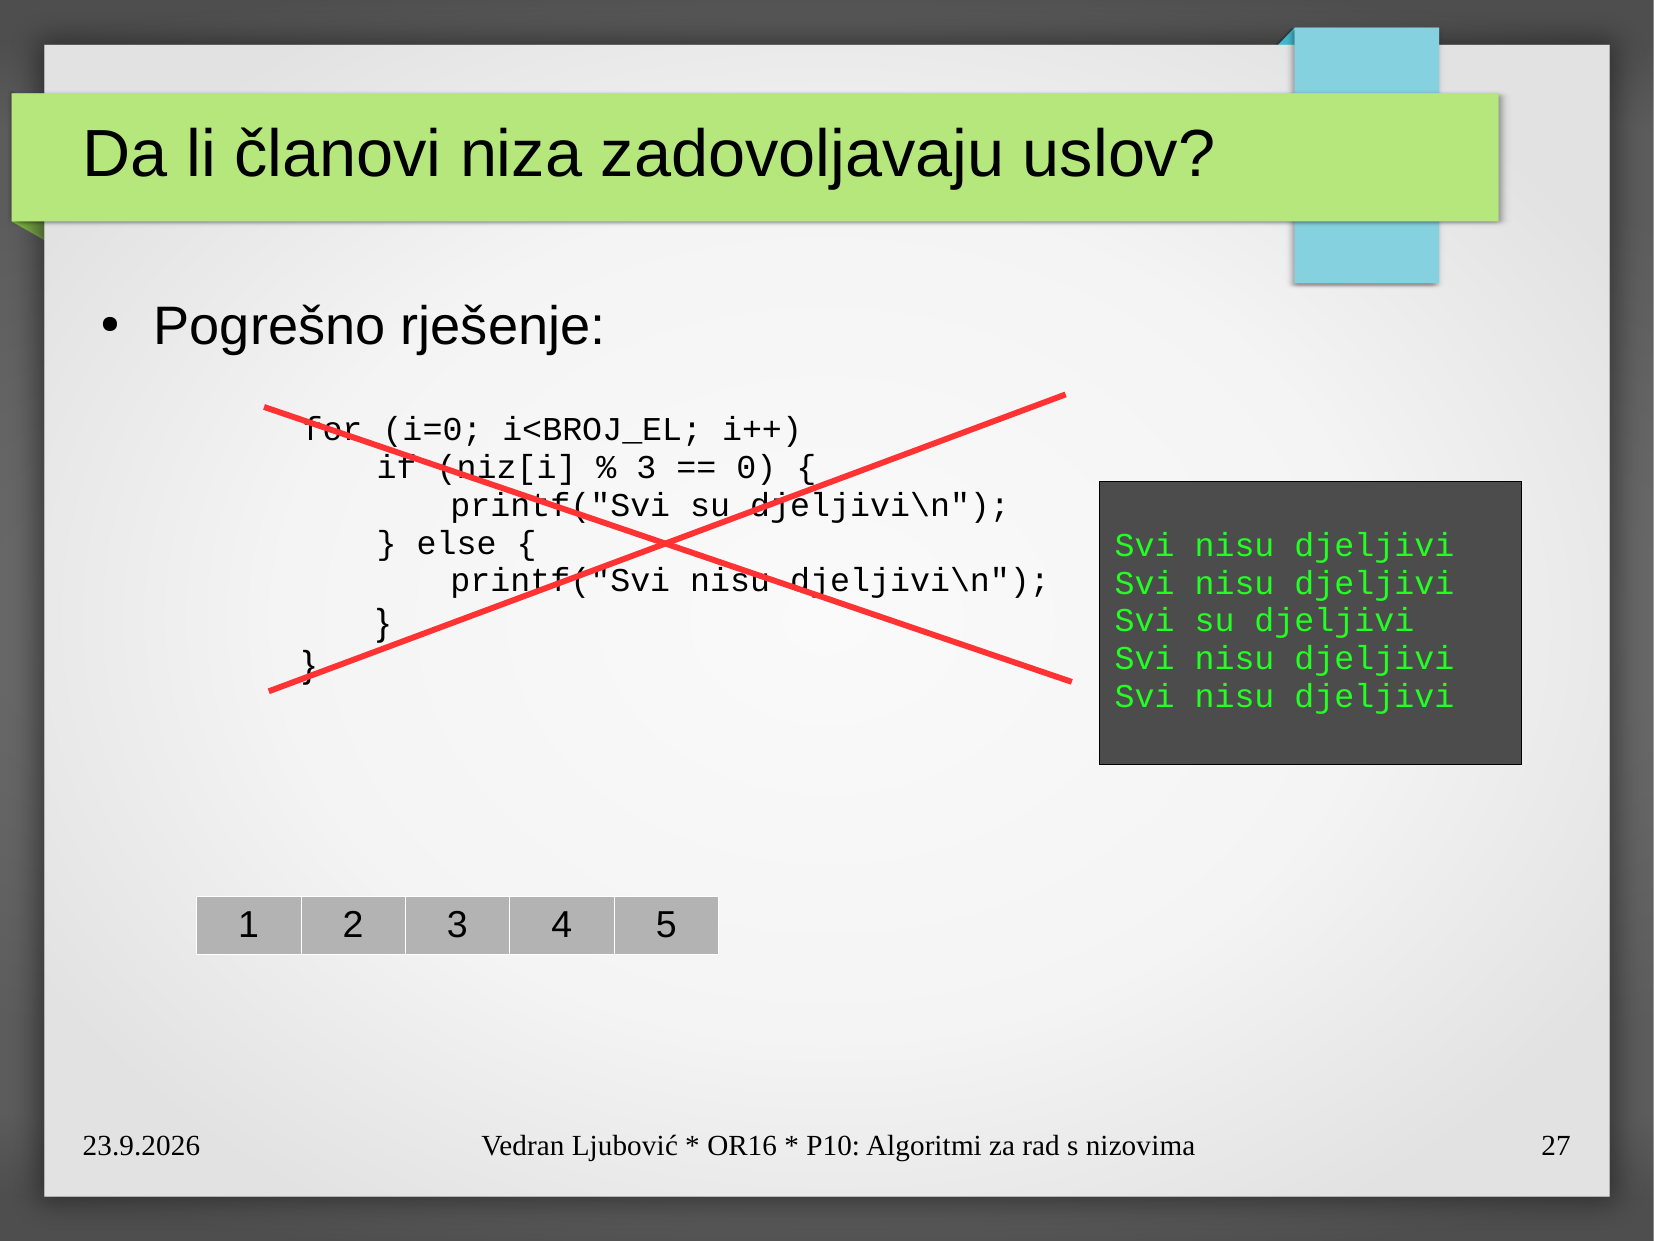

# Da li članovi niza zadovoljavaju uslov?
Pogrešno rješenje:
	for (i=0; i<BROJ_EL; i++)
		if (niz[i] % 3 == 0) {
			printf("Svi su djeljivi\n");
		} else {
			printf("Svi nisu djeljivi\n");
		}
	}
Svi nisu djeljivi
Svi nisu djeljivi
Svi su djeljivi
Svi nisu djeljivi
Svi nisu djeljivi
| 1 | 2 | 3 | 4 | 5 |
| --- | --- | --- | --- | --- |
Vedran Ljubović * OR16 * P10: Algoritmi za rad s nizovima
27